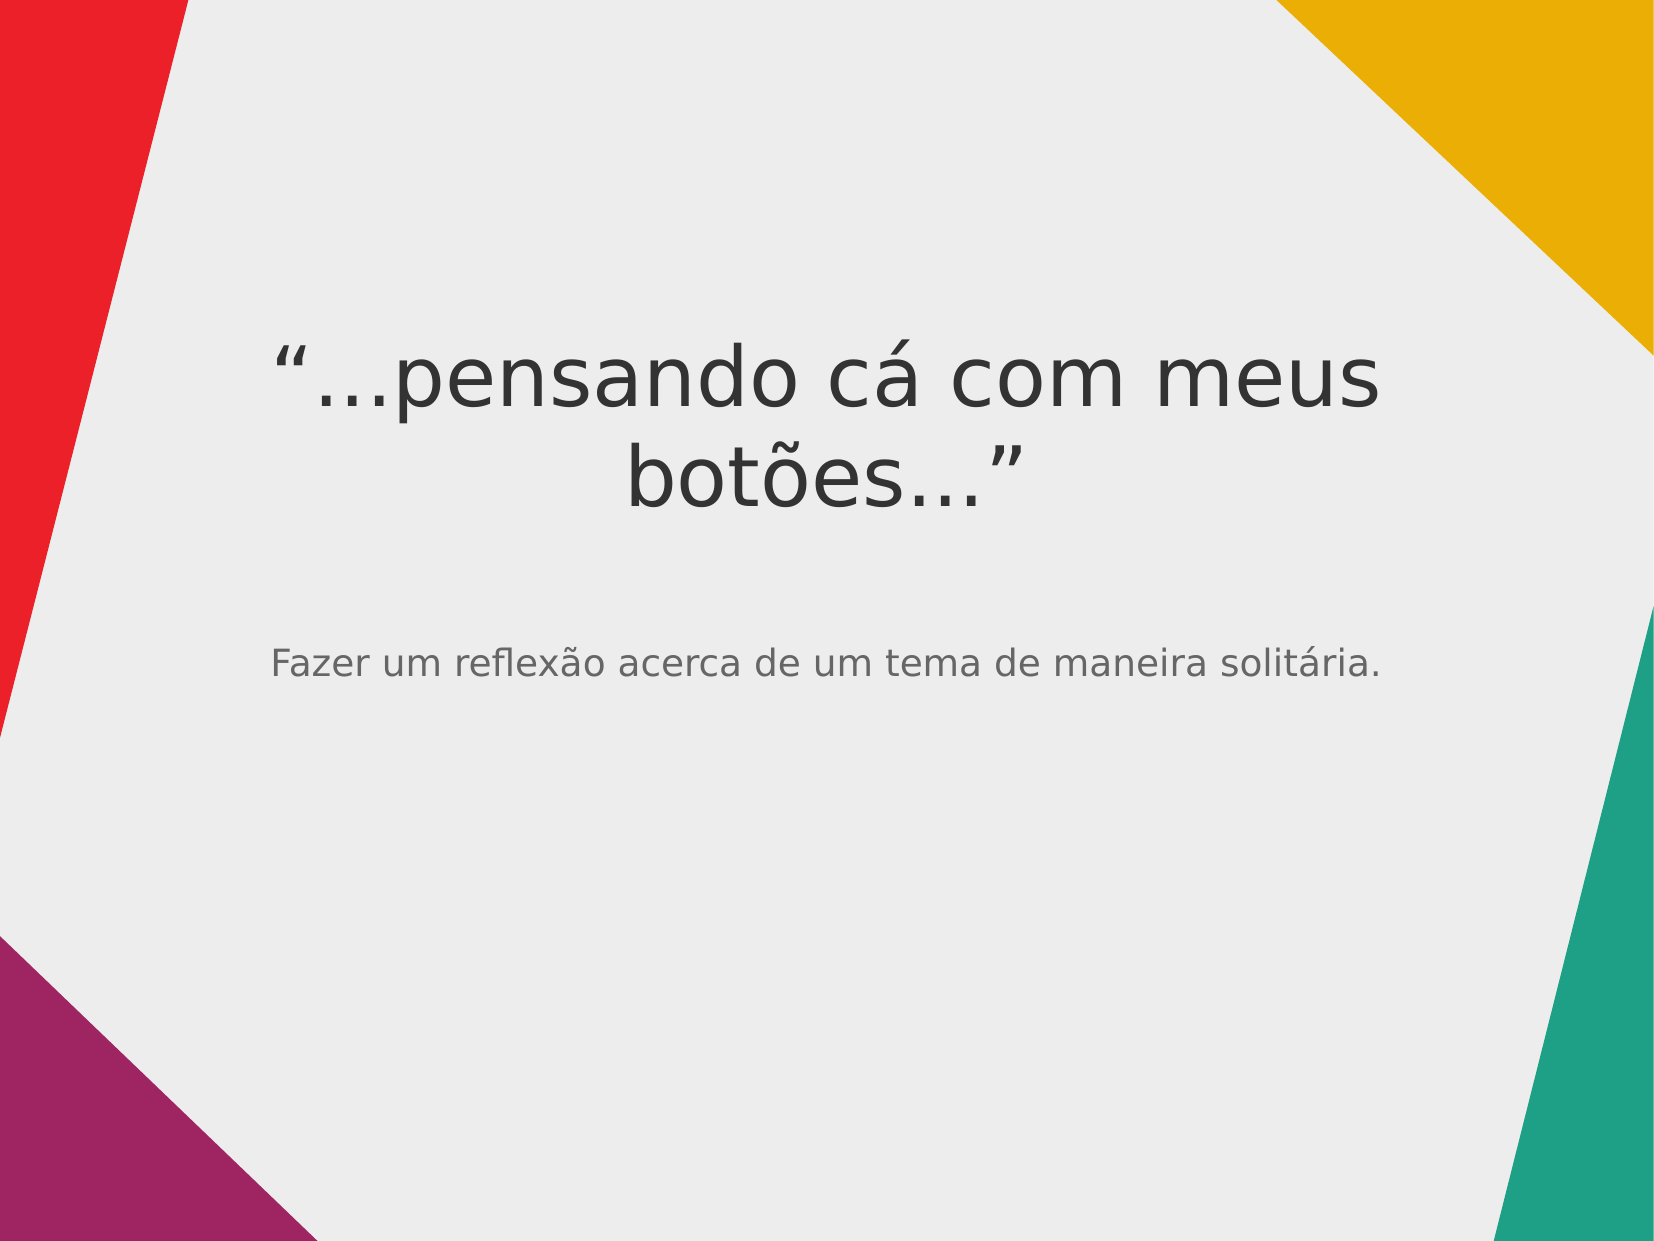

Fazer um reflexão acerca de um tema de maneira solitária.
“...pensando cá com meus botões...”